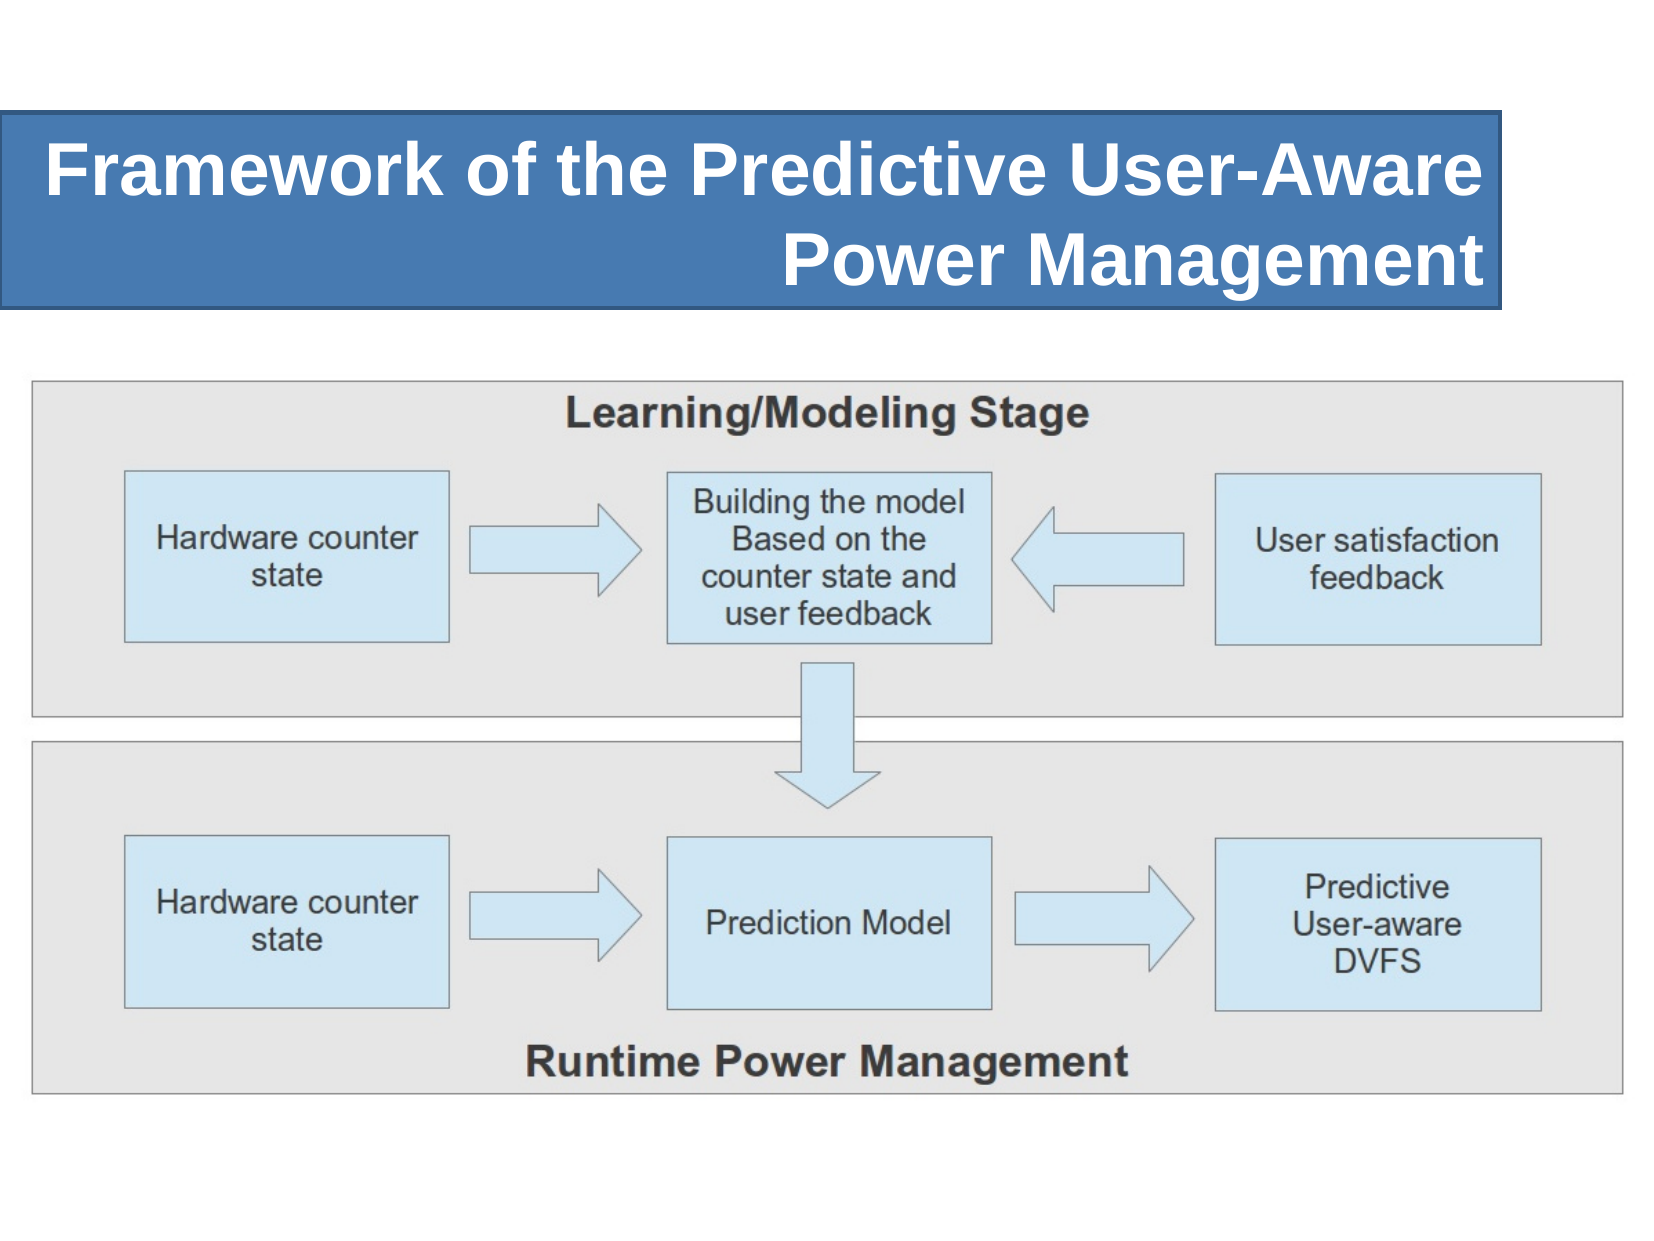

Framework of the Predictive User-Aware Power Management